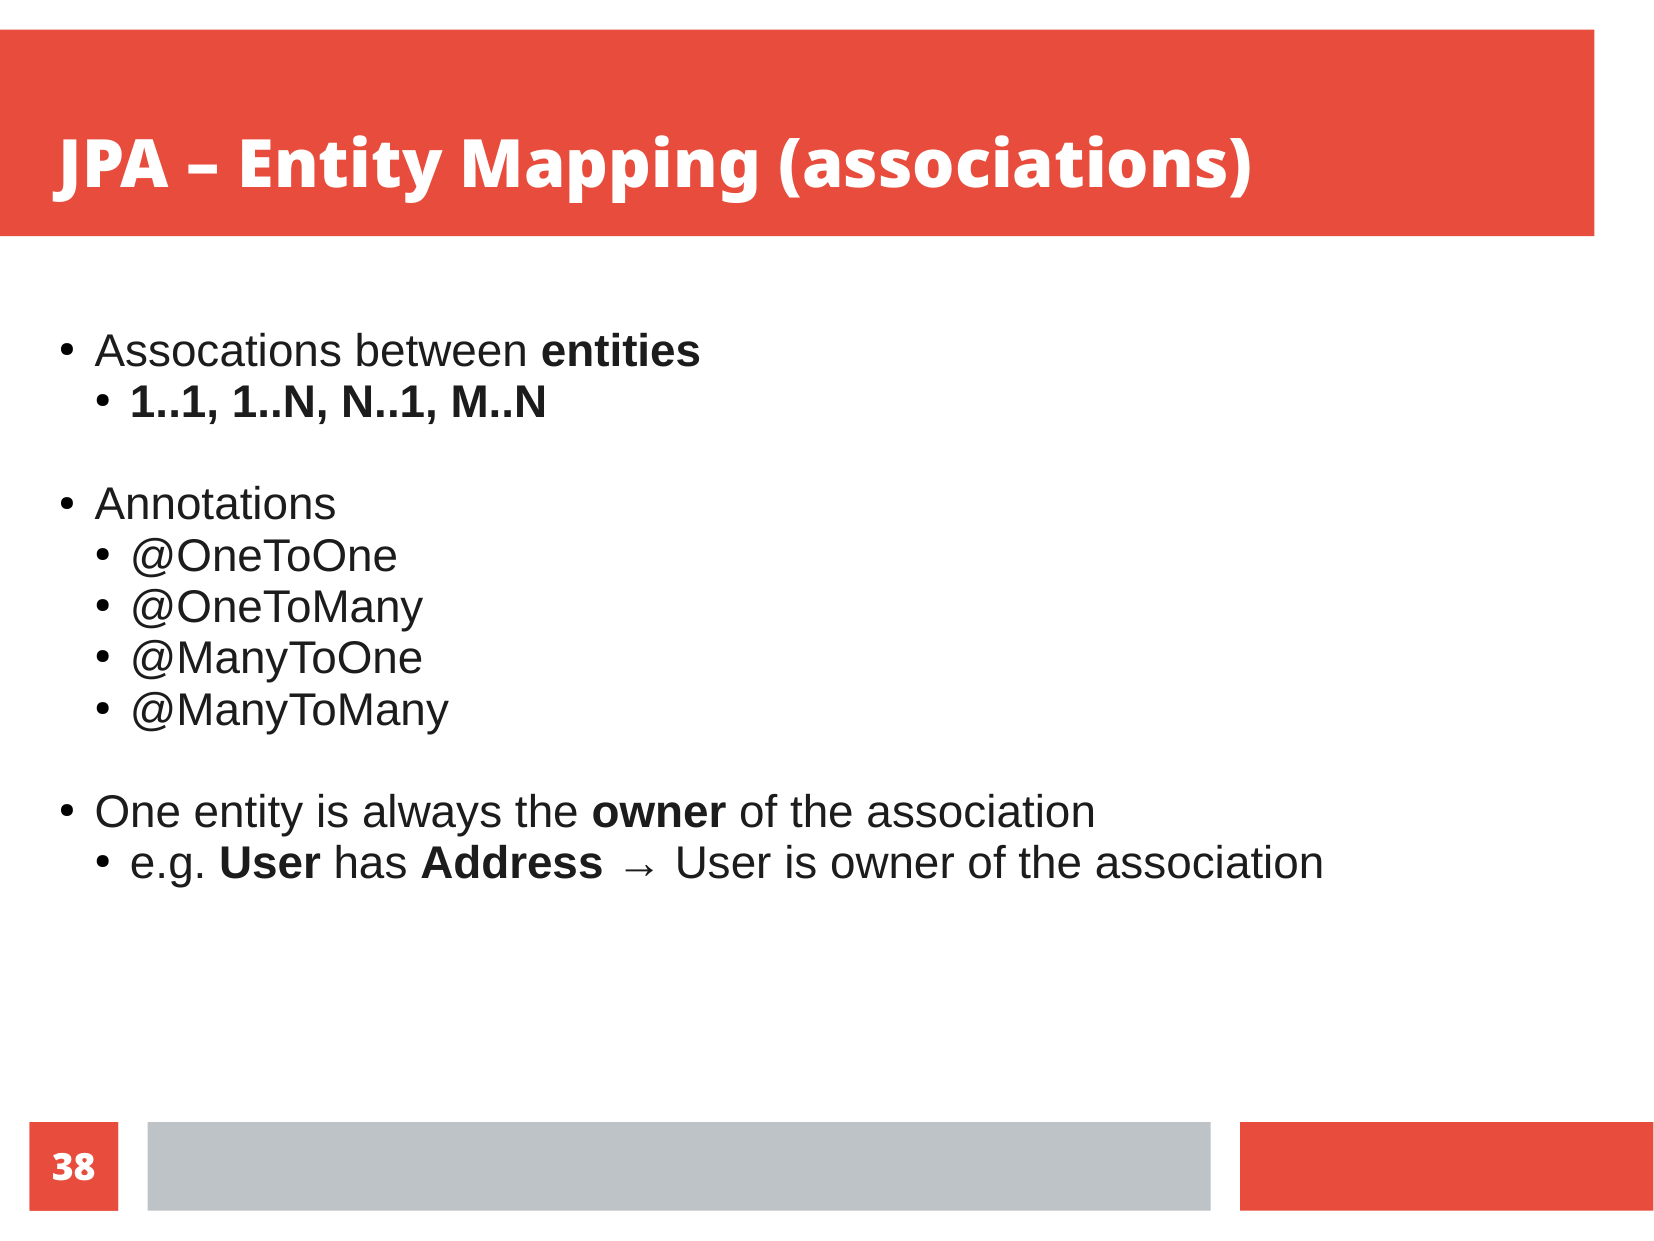

# JPA – Entity Mapping (associations)
Assocations between entities
1..1, 1..N, N..1, M..N
Annotations
@OneToOne
@OneToMany
@ManyToOne
@ManyToMany
One entity is always the owner of the association
e.g. User has Address → User is owner of the association
38